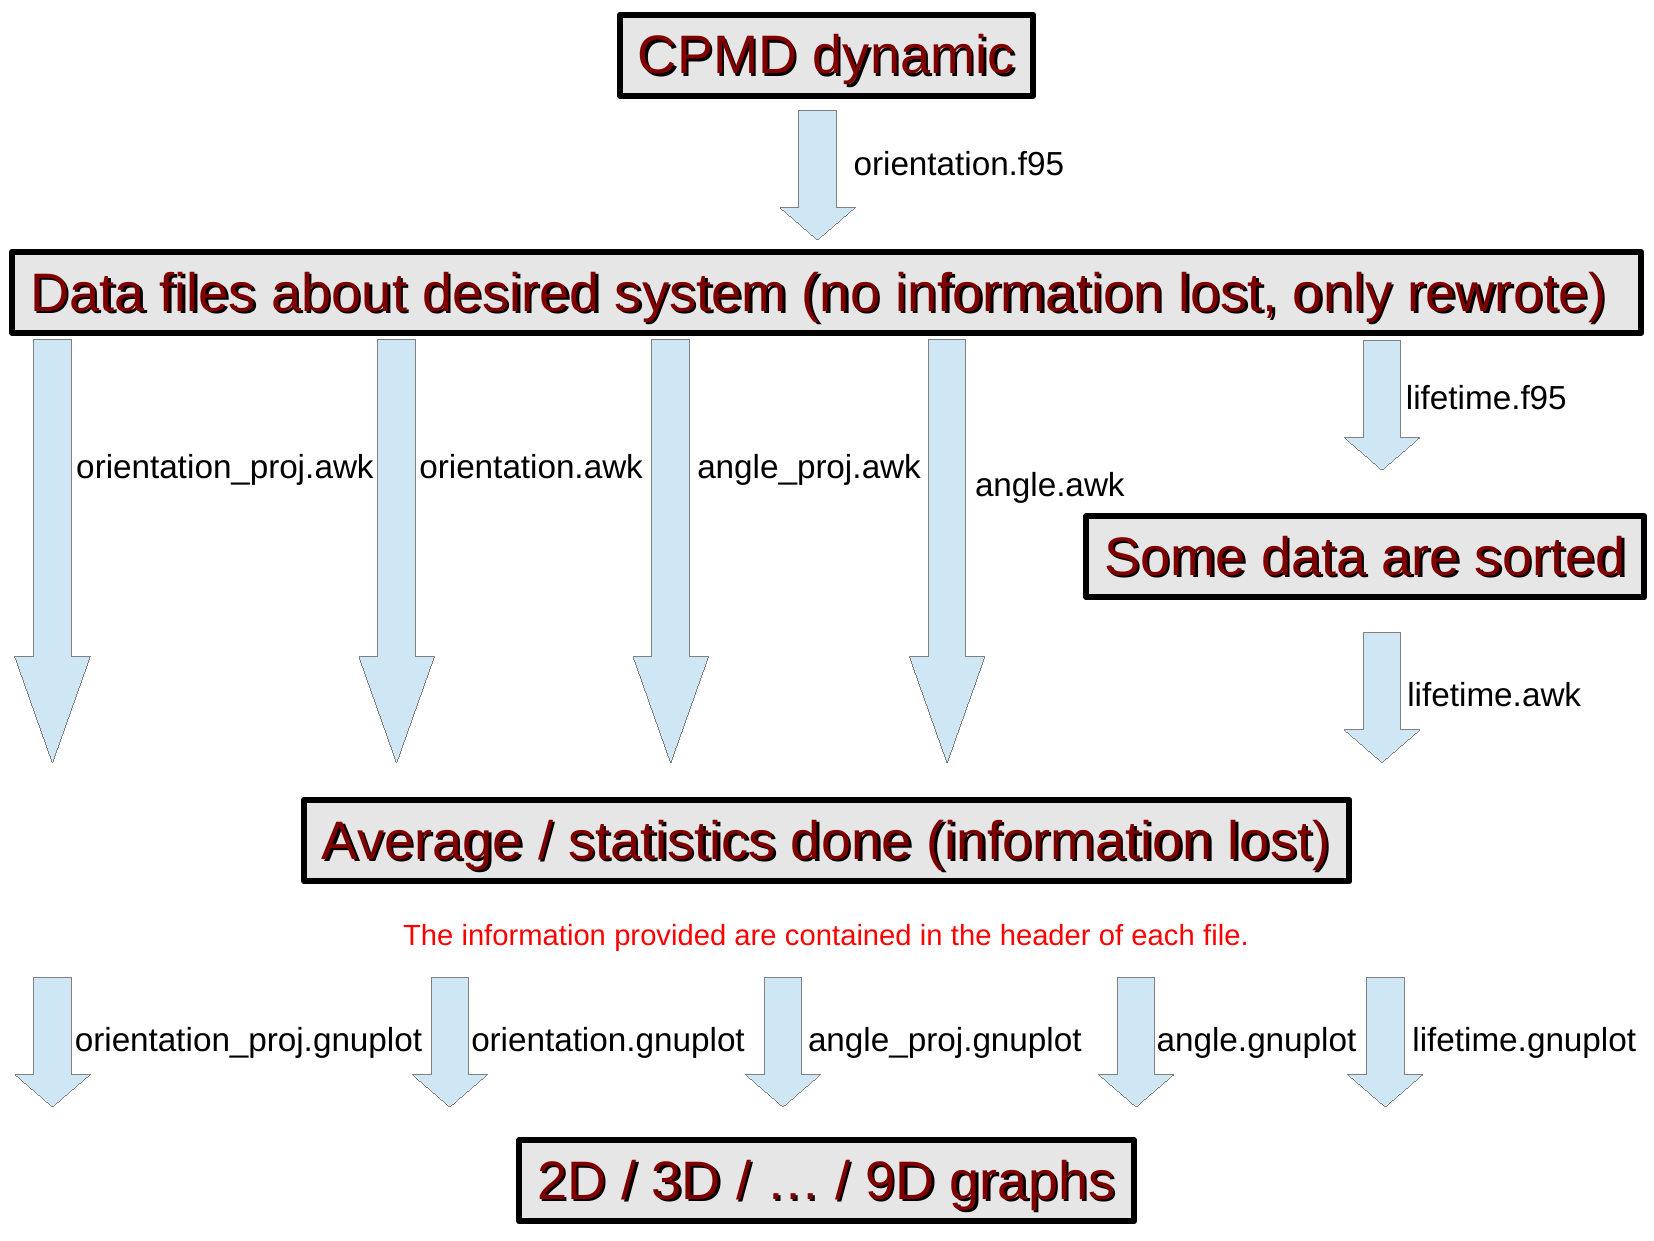

CPMD dynamic
orientation.f95
Data files about desired system (no information lost, only rewrote)
lifetime.f95
orientation_proj.awk
orientation.awk
angle_proj.awk
angle.awk
Some data are sorted
lifetime.awk
Average / statistics done (information lost)
The information provided are contained in the header of each file.
orientation_proj.gnuplot
orientation.gnuplot
angle_proj.gnuplot
angle.gnuplot
lifetime.gnuplot
2D / 3D / … / 9D graphs